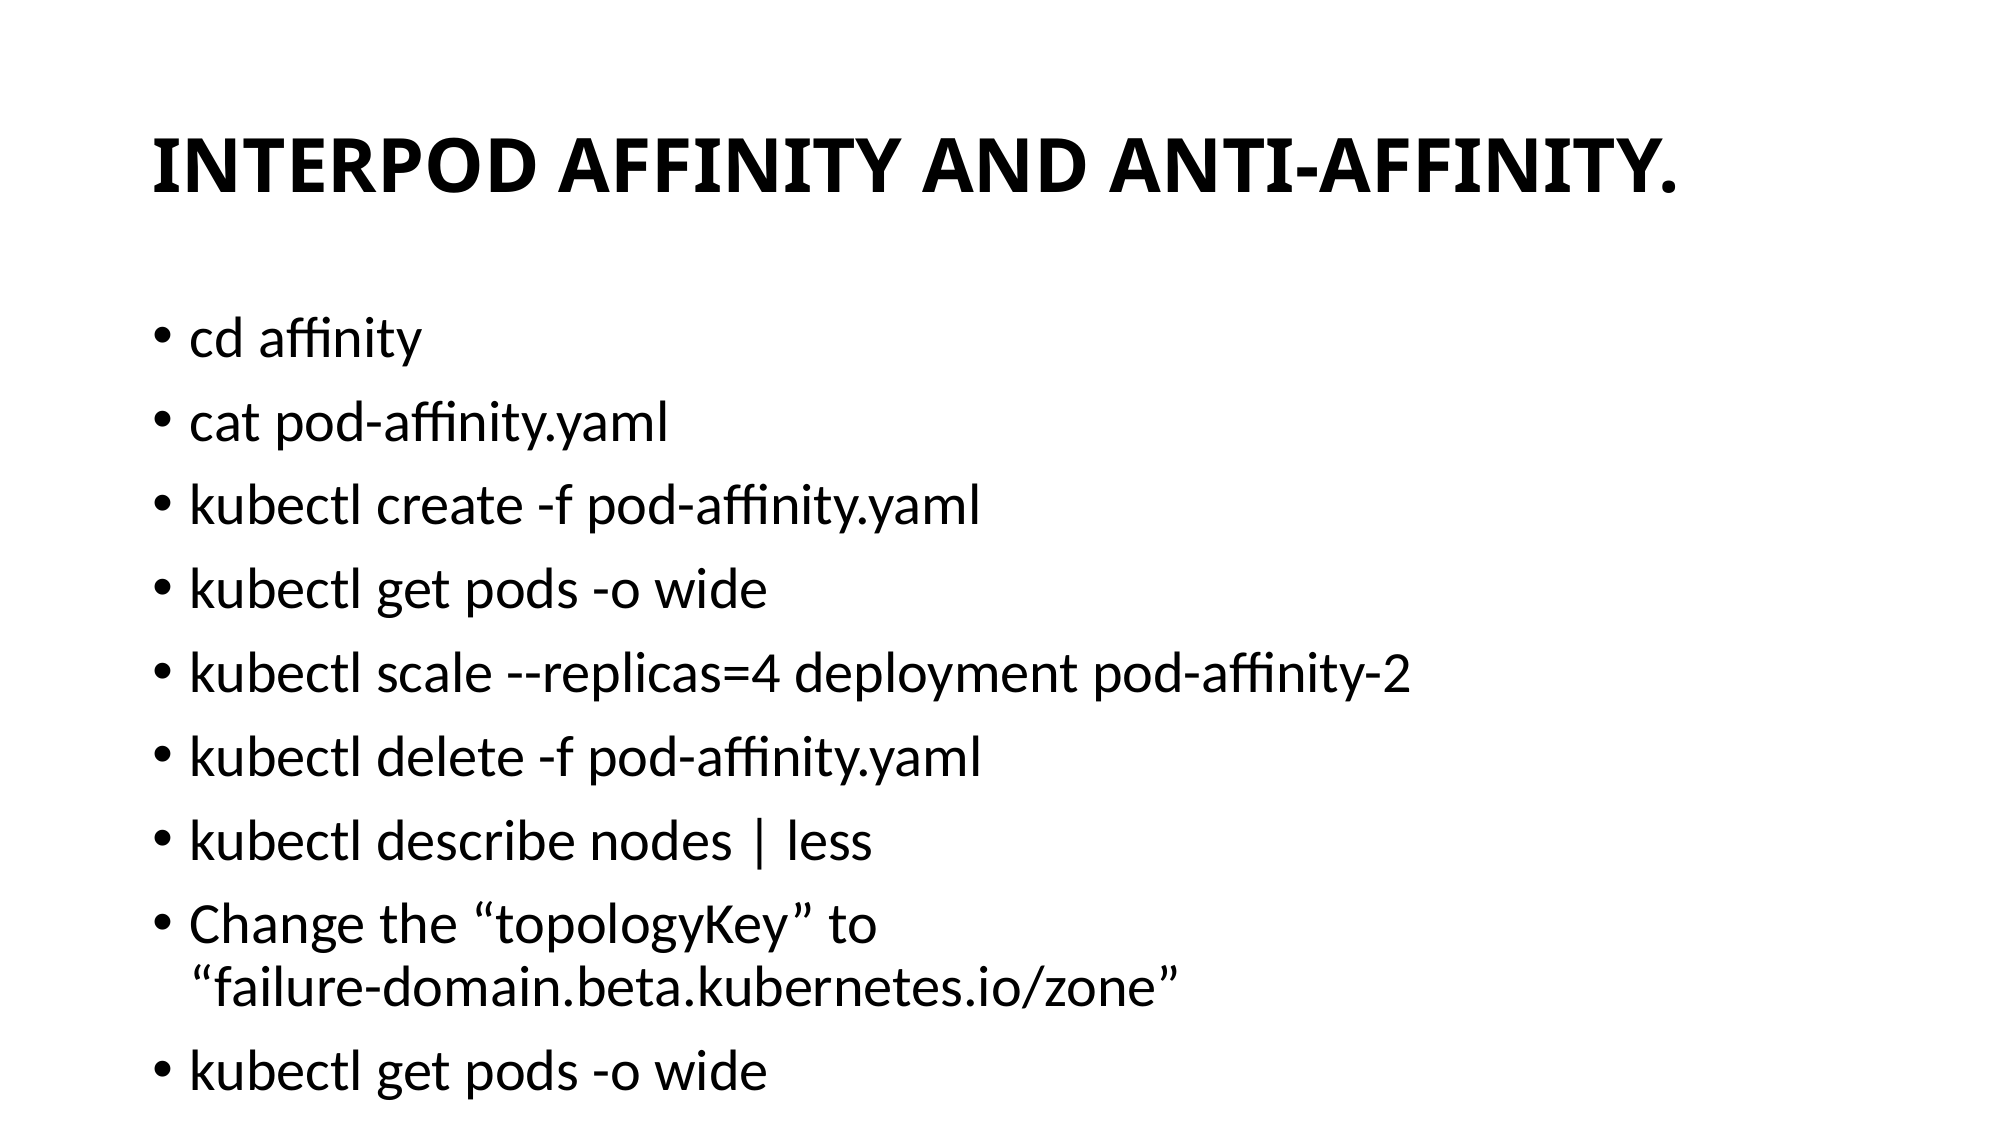

# INTERPOD AFFINITY AND ANTI-AFFINITY.
cd affinity
cat pod-affinity.yaml
kubectl create -f pod-affinity.yaml
kubectl get pods -o wide
kubectl scale --replicas=4 deployment pod-affinity-2
kubectl delete -f pod-affinity.yaml
kubectl describe nodes | less
Change the “topologyKey” to “failure-domain.beta.kubernetes.io/zone”
kubectl get pods -o wide